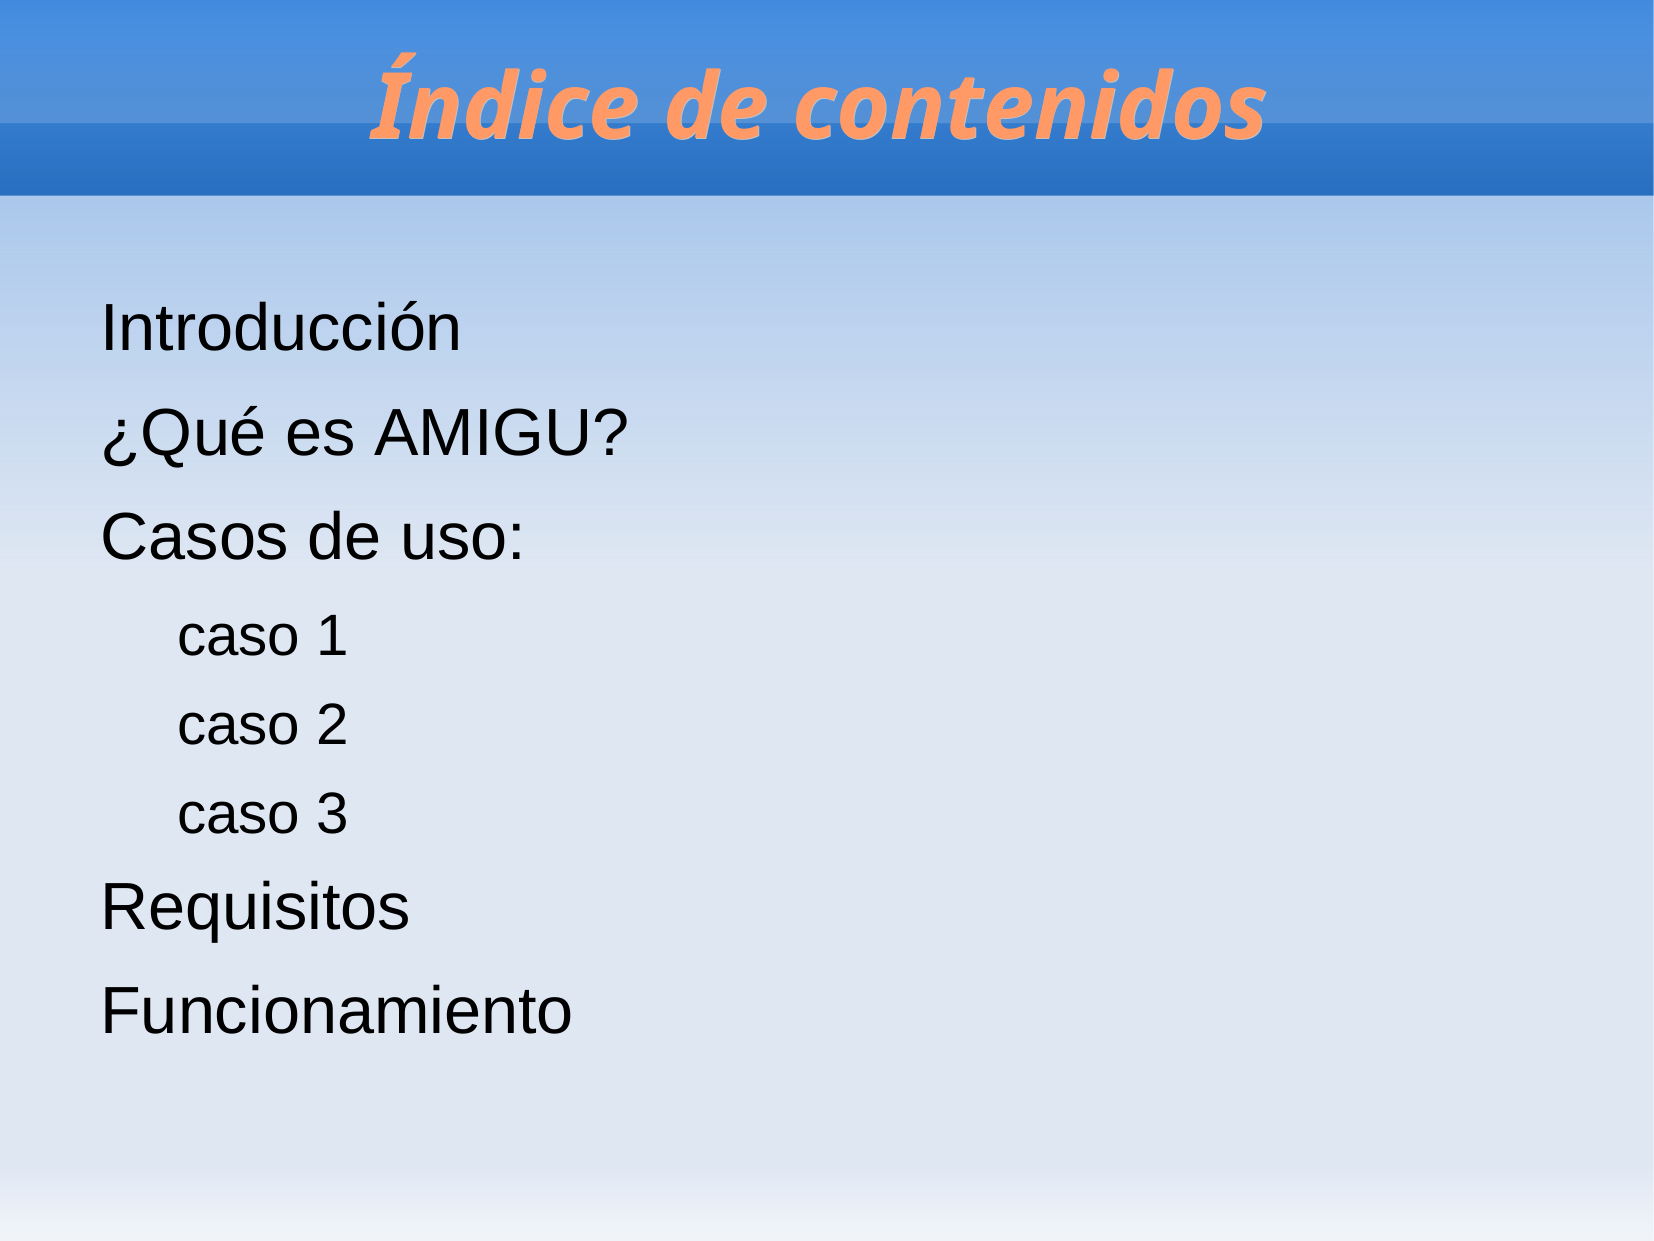

# Índice de contenidos
Introducción
¿Qué es AMIGU?
Casos de uso:
caso 1
caso 2
caso 3
Requisitos
Funcionamiento